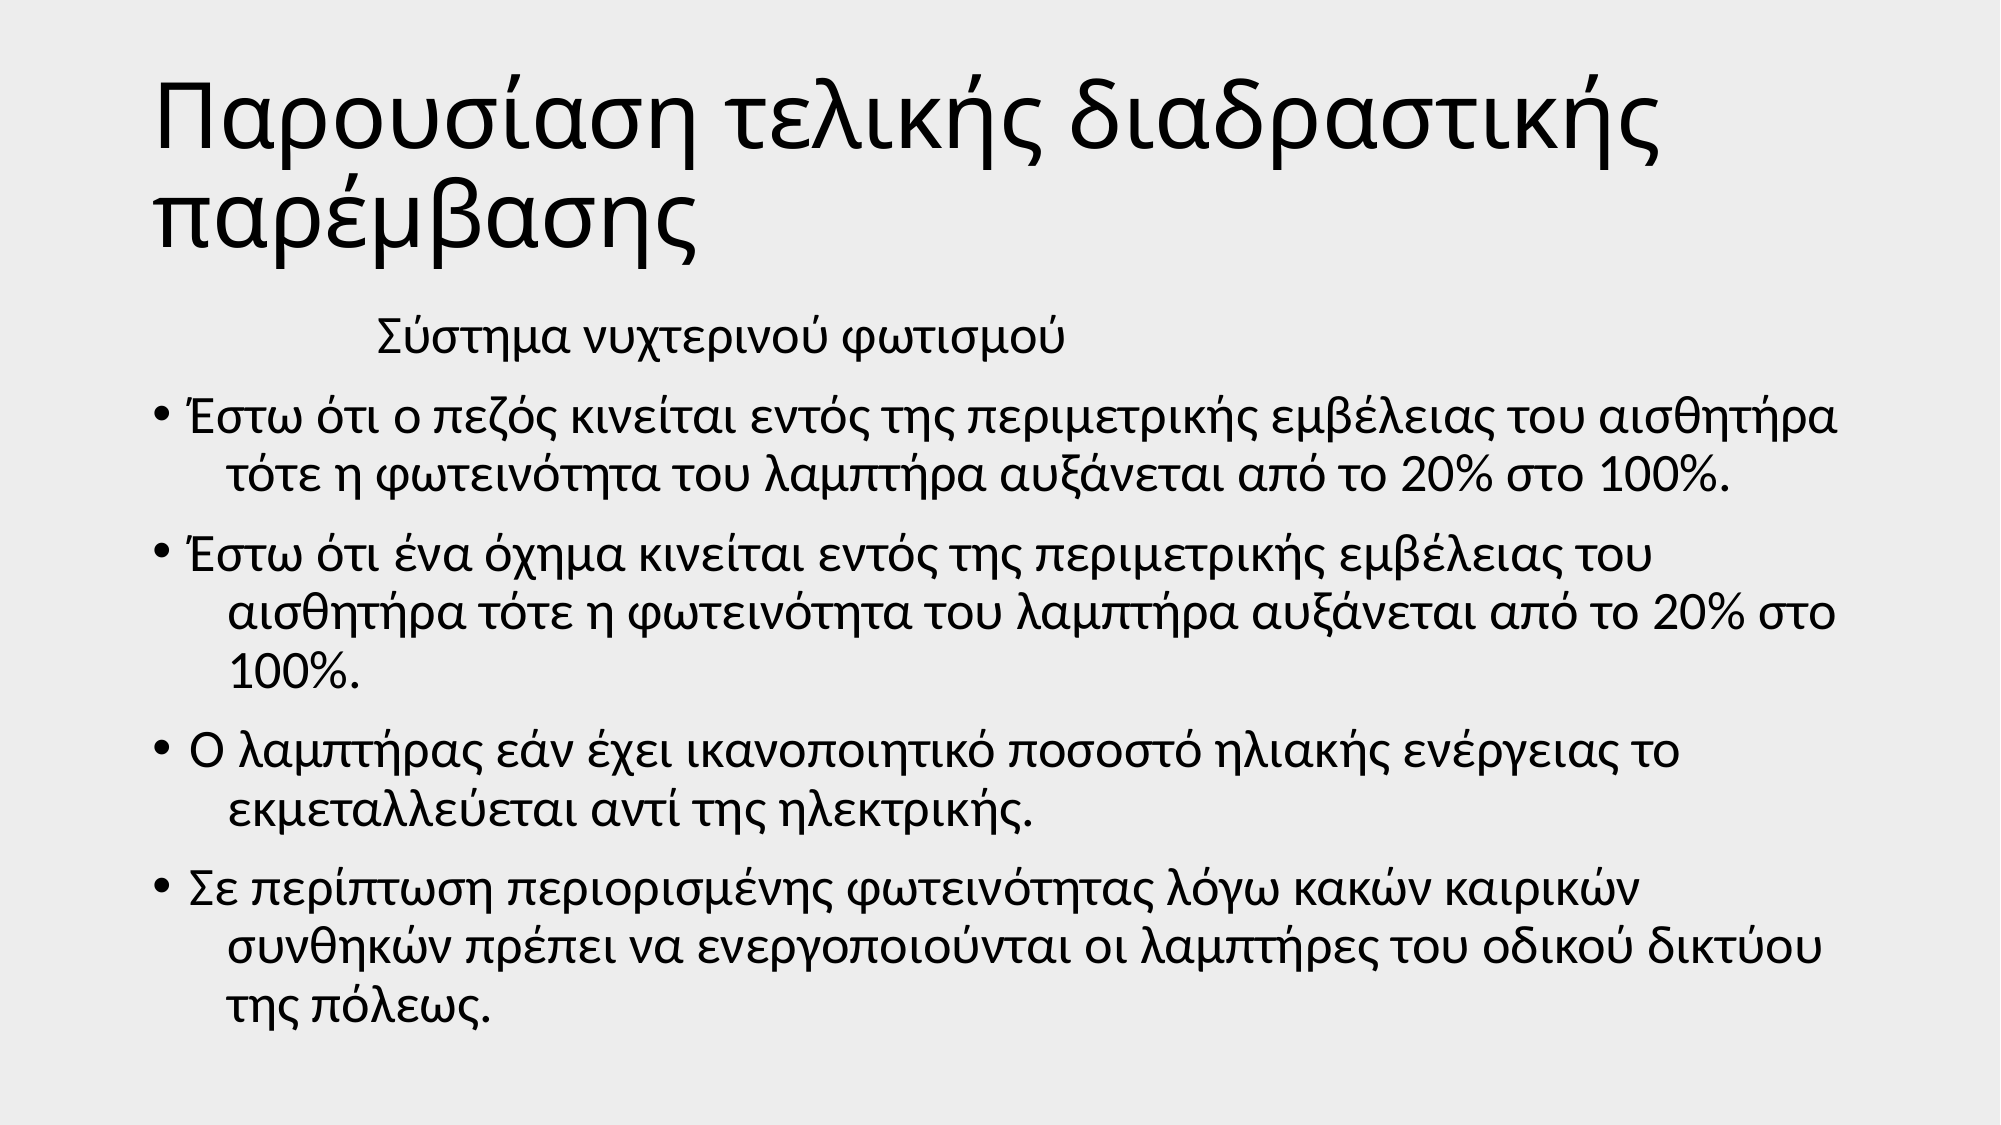

# Παρουσίαση τελικής διαδραστικής παρέμβασης
			Σύστημα νυχτερινού φωτισμού
Έστω ότι ο πεζός κινείται εντός της περιμετρικής εμβέλειας του αισθητήρα τότε η φωτεινότητα του λαμπτήρα αυξάνεται από το 20% στο 100%.
Έστω ότι ένα όχημα κινείται εντός της περιμετρικής εμβέλειας του αισθητήρα τότε η φωτεινότητα του λαμπτήρα αυξάνεται από το 20% στο 100%.
Ο λαμπτήρας εάν έχει ικανοποιητικό ποσοστό ηλιακής ενέργειας το εκμεταλλεύεται αντί της ηλεκτρικής.
Σε περίπτωση περιορισμένης φωτεινότητας λόγω κακών καιρικών συνθηκών πρέπει να ενεργοποιούνται οι λαμπτήρες του οδικού δικτύου της πόλεως.